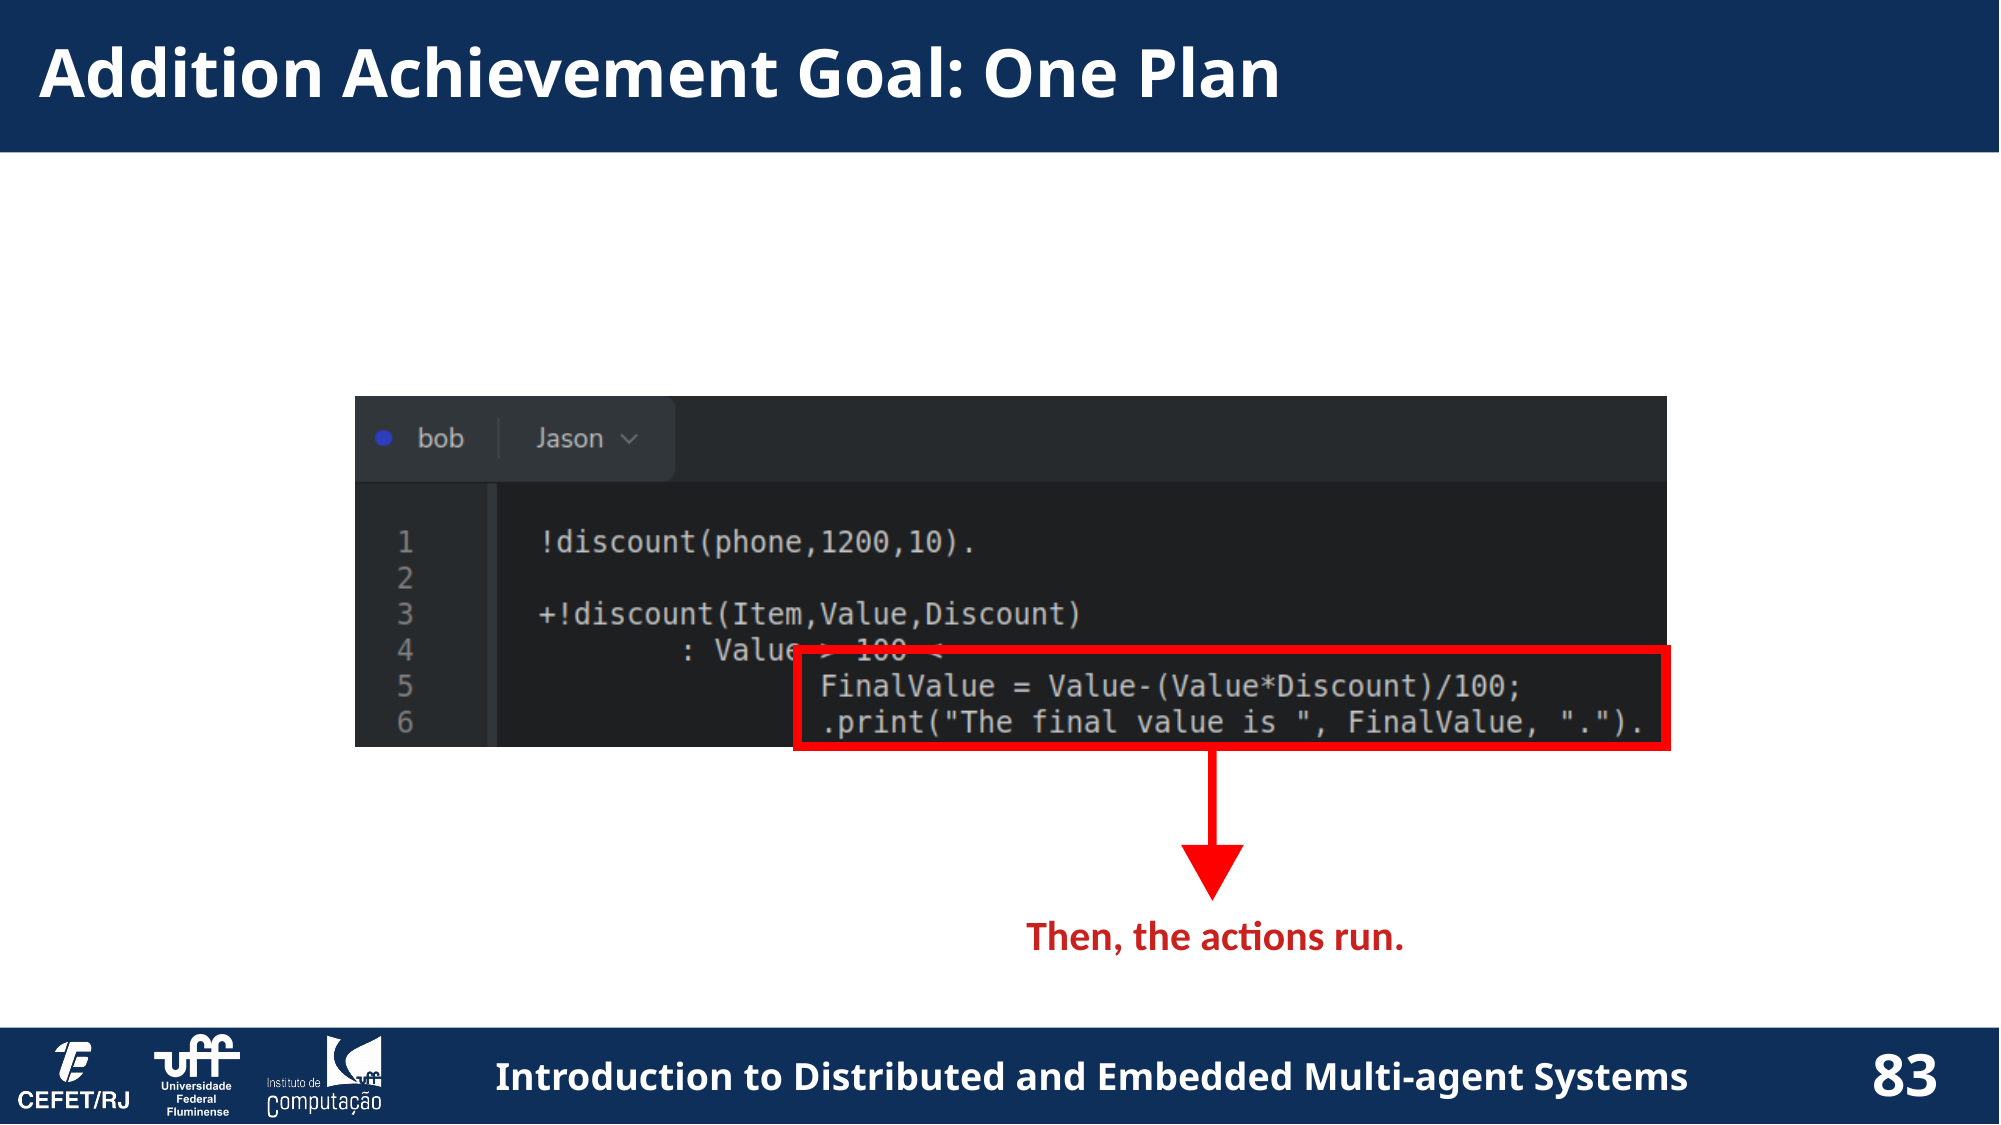

Addition Achievement Goal: One Plan
Then, the actions run.